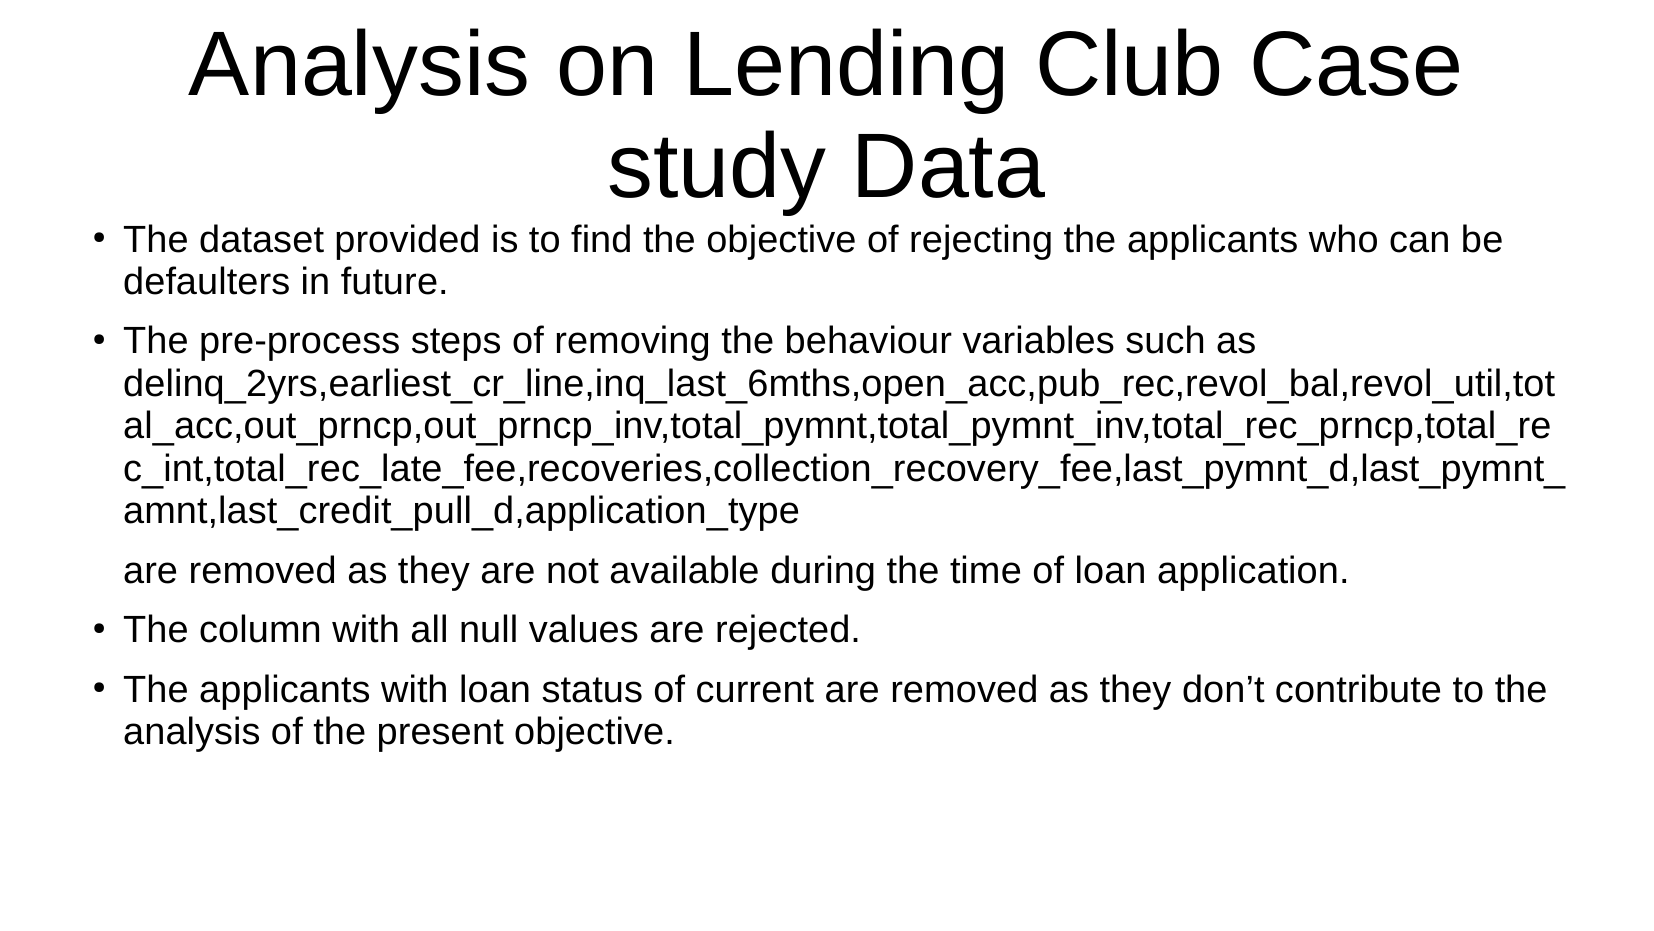

# Analysis on Lending Club Case study Data
The dataset provided is to find the objective of rejecting the applicants who can be defaulters in future.
The pre-process steps of removing the behaviour variables such as delinq_2yrs,earliest_cr_line,inq_last_6mths,open_acc,pub_rec,revol_bal,revol_util,total_acc,out_prncp,out_prncp_inv,total_pymnt,total_pymnt_inv,total_rec_prncp,total_rec_int,total_rec_late_fee,recoveries,collection_recovery_fee,last_pymnt_d,last_pymnt_amnt,last_credit_pull_d,application_type
are removed as they are not available during the time of loan application.
The column with all null values are rejected.
The applicants with loan status of current are removed as they don’t contribute to the analysis of the present objective.